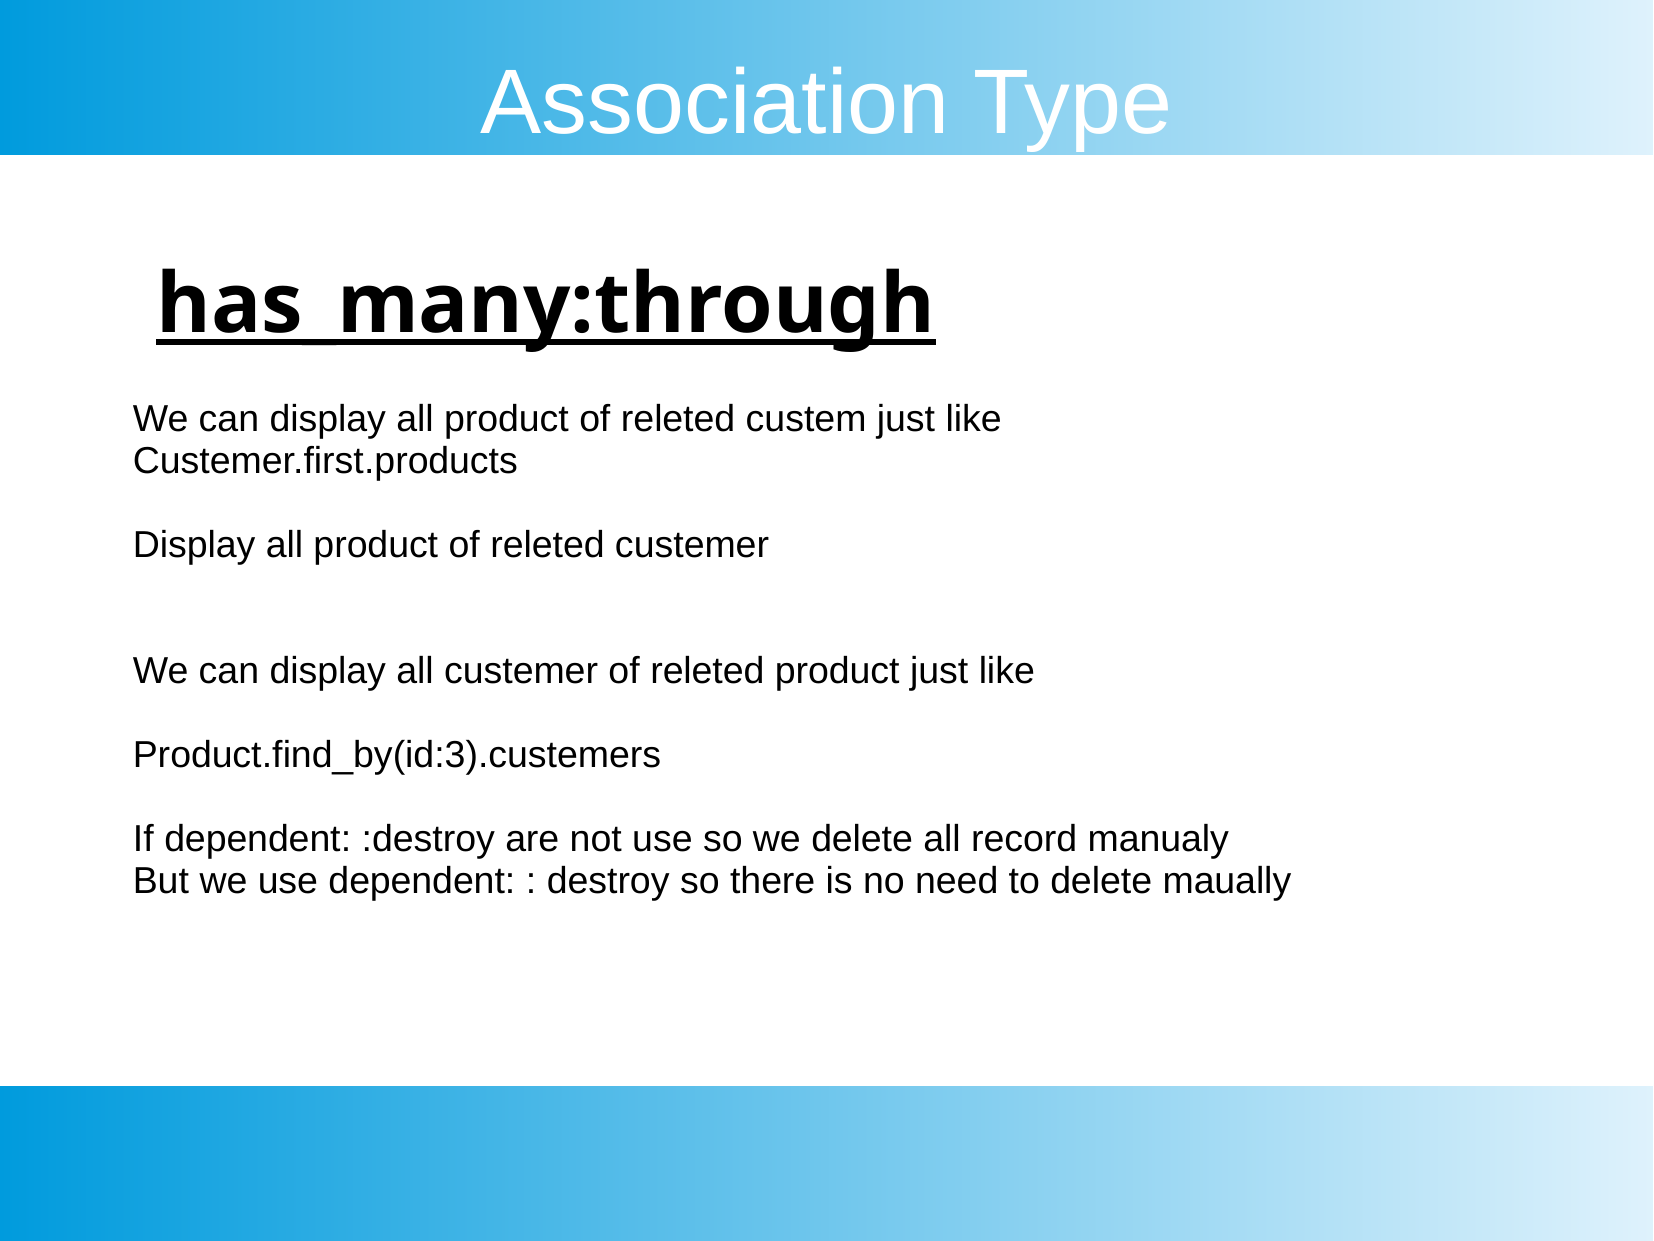

# Association Type
has_many:through
We can display all product of releted custem just like
Custemer.first.products
Display all product of releted custemer
We can display all custemer of releted product just like
Product.find_by(id:3).custemers
If dependent: :destroy are not use so we delete all record manualy
But we use dependent: : destroy so there is no need to delete maually